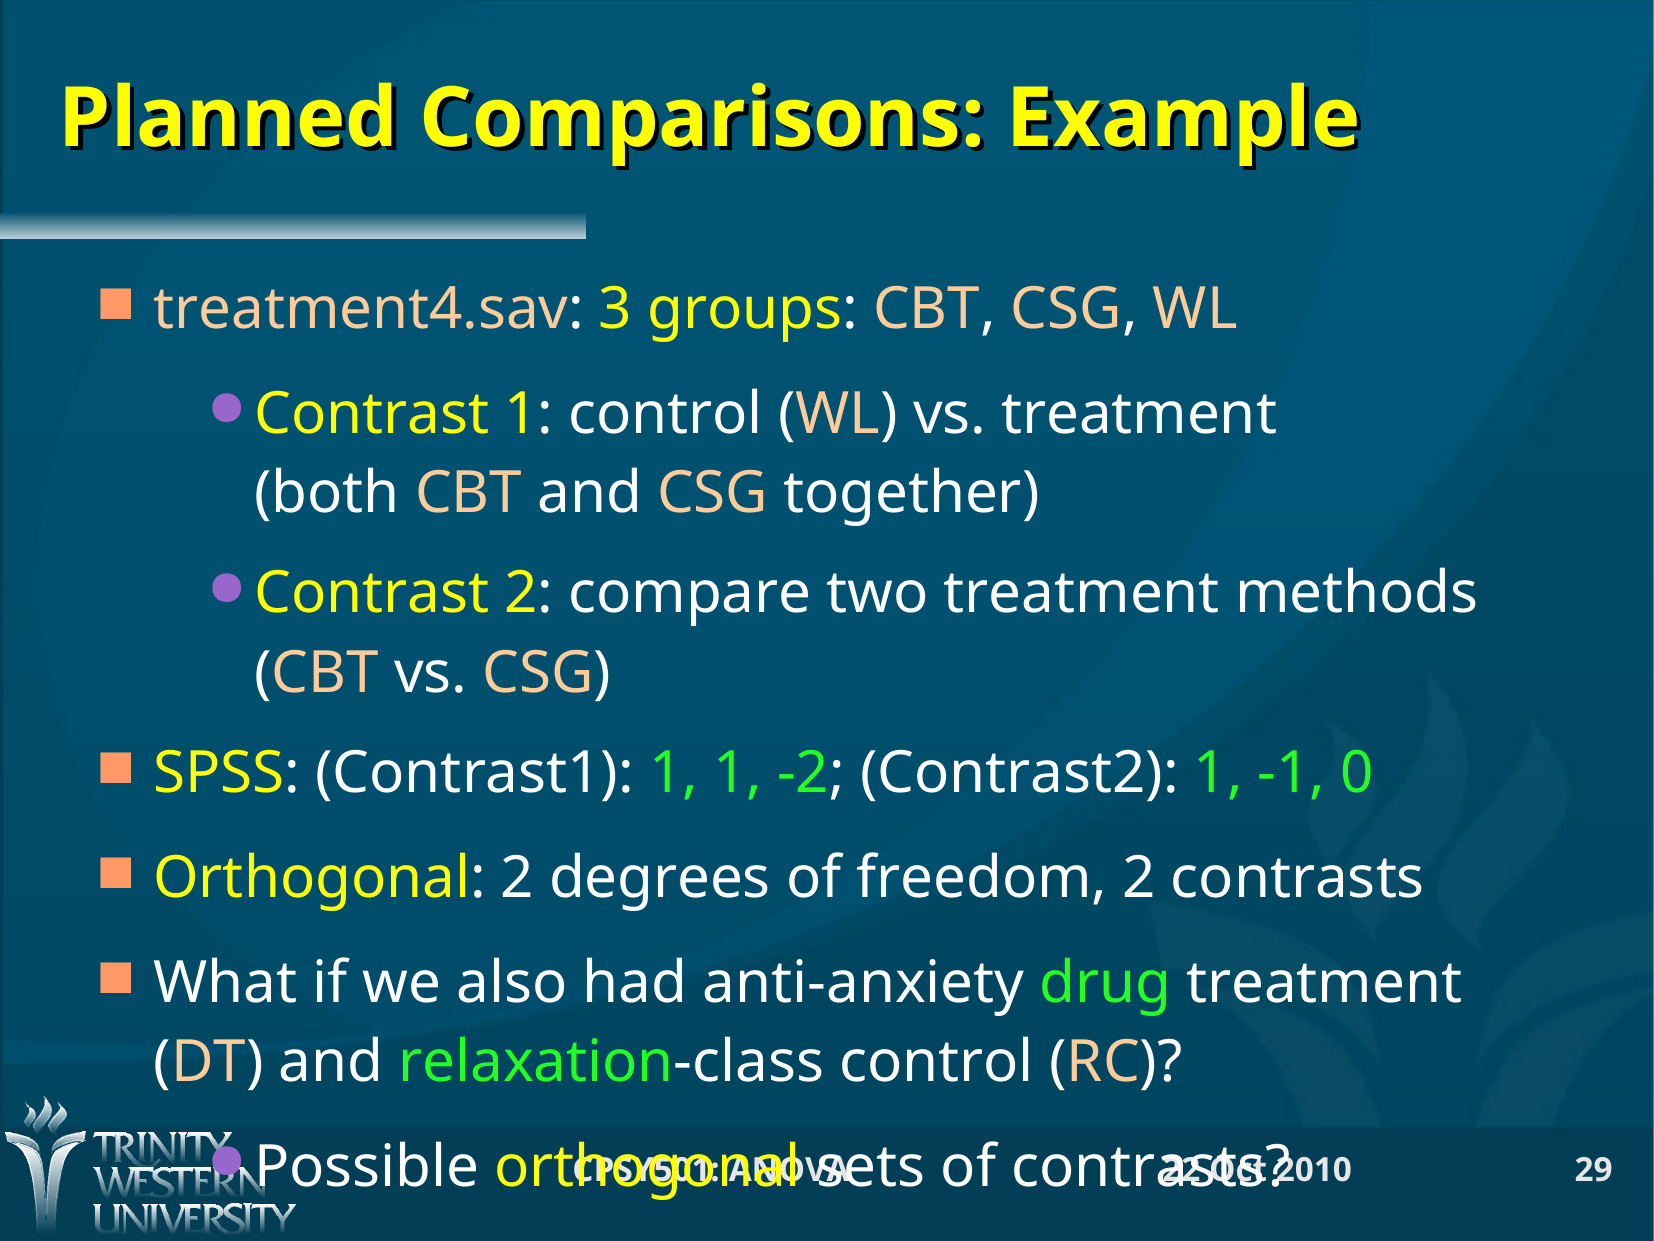

# Planned Comparisons: Example
treatment4.sav: 3 groups: CBT, CSG, WL
Contrast 1: control (WL) vs. treatment
(both CBT and CSG together)
Contrast 2: compare two treatment methods (CBT vs. CSG)
SPSS: (Contrast1): 1, 1, -2; (Contrast2): 1, -1, 0
Orthogonal: 2 degrees of freedom, 2 contrasts
What if we also had anti-anxiety drug treatment (DT) and relaxation-class control (RC)?
Possible orthogonal sets of contrasts?
CPSY501: ANOVA
22 Oct 2010
29